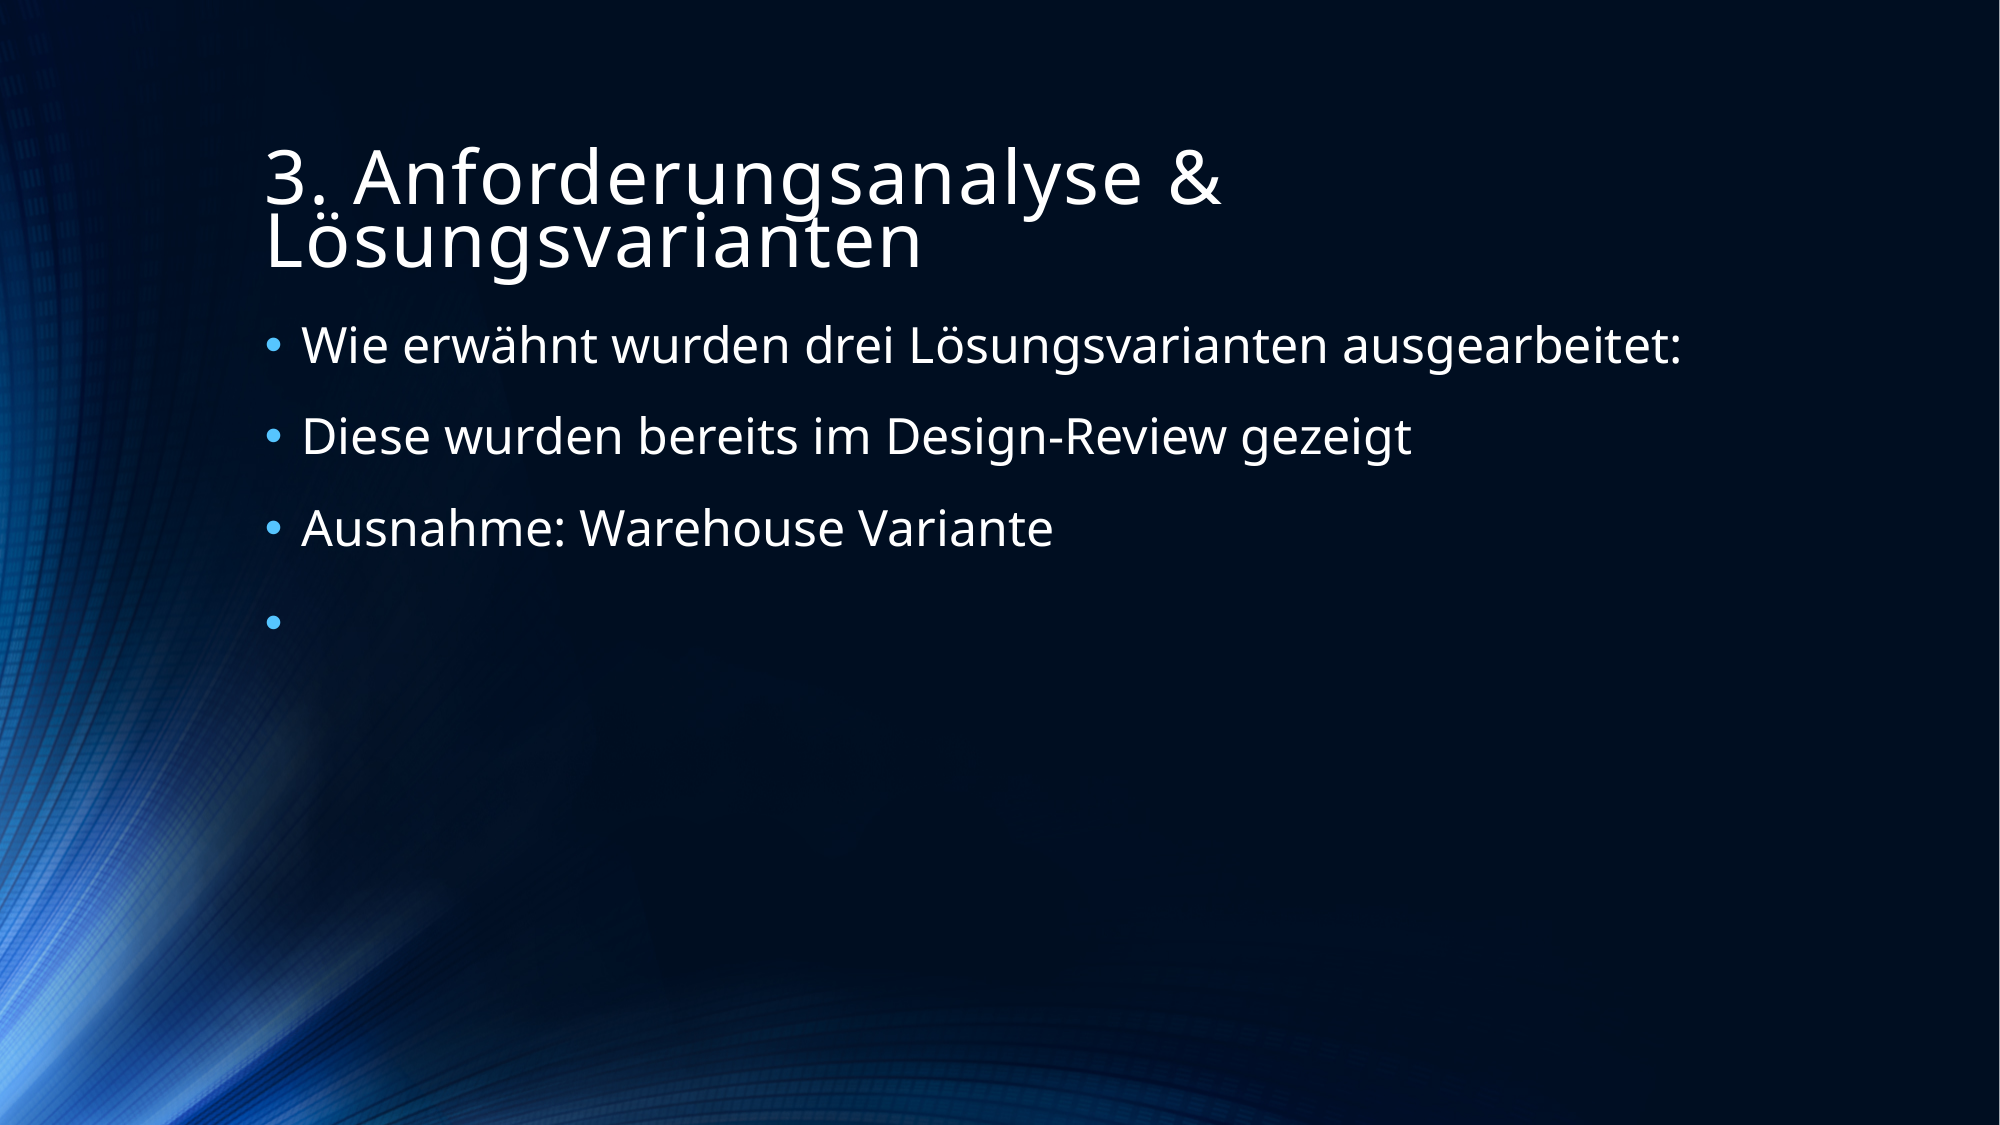

# 3. Anforderungsanalyse & Lösungsvarianten
Wie erwähnt wurden drei Lösungsvarianten ausgearbeitet:
Diese wurden bereits im Design-Review gezeigt
Ausnahme: Warehouse Variante